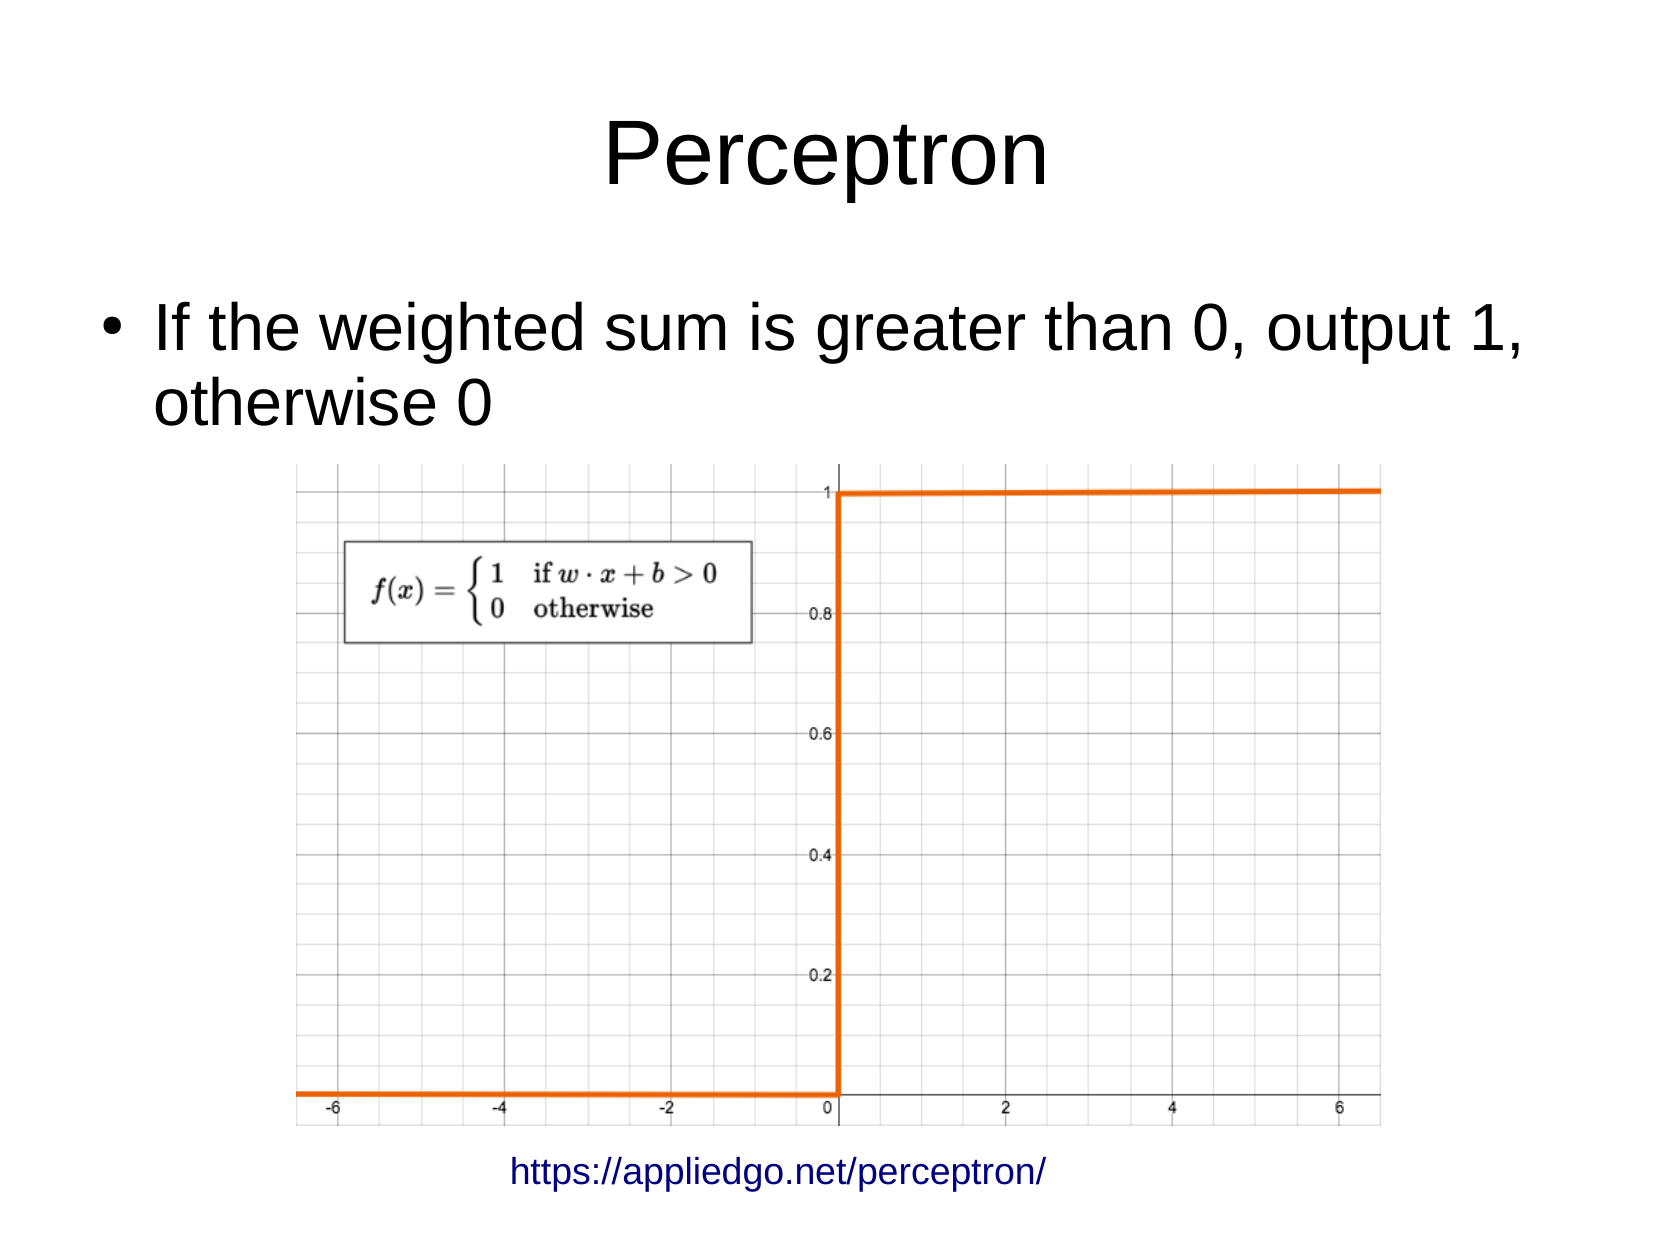

# Perceptron
If the weighted sum is greater than 0, output 1, otherwise 0
https://appliedgo.net/perceptron/